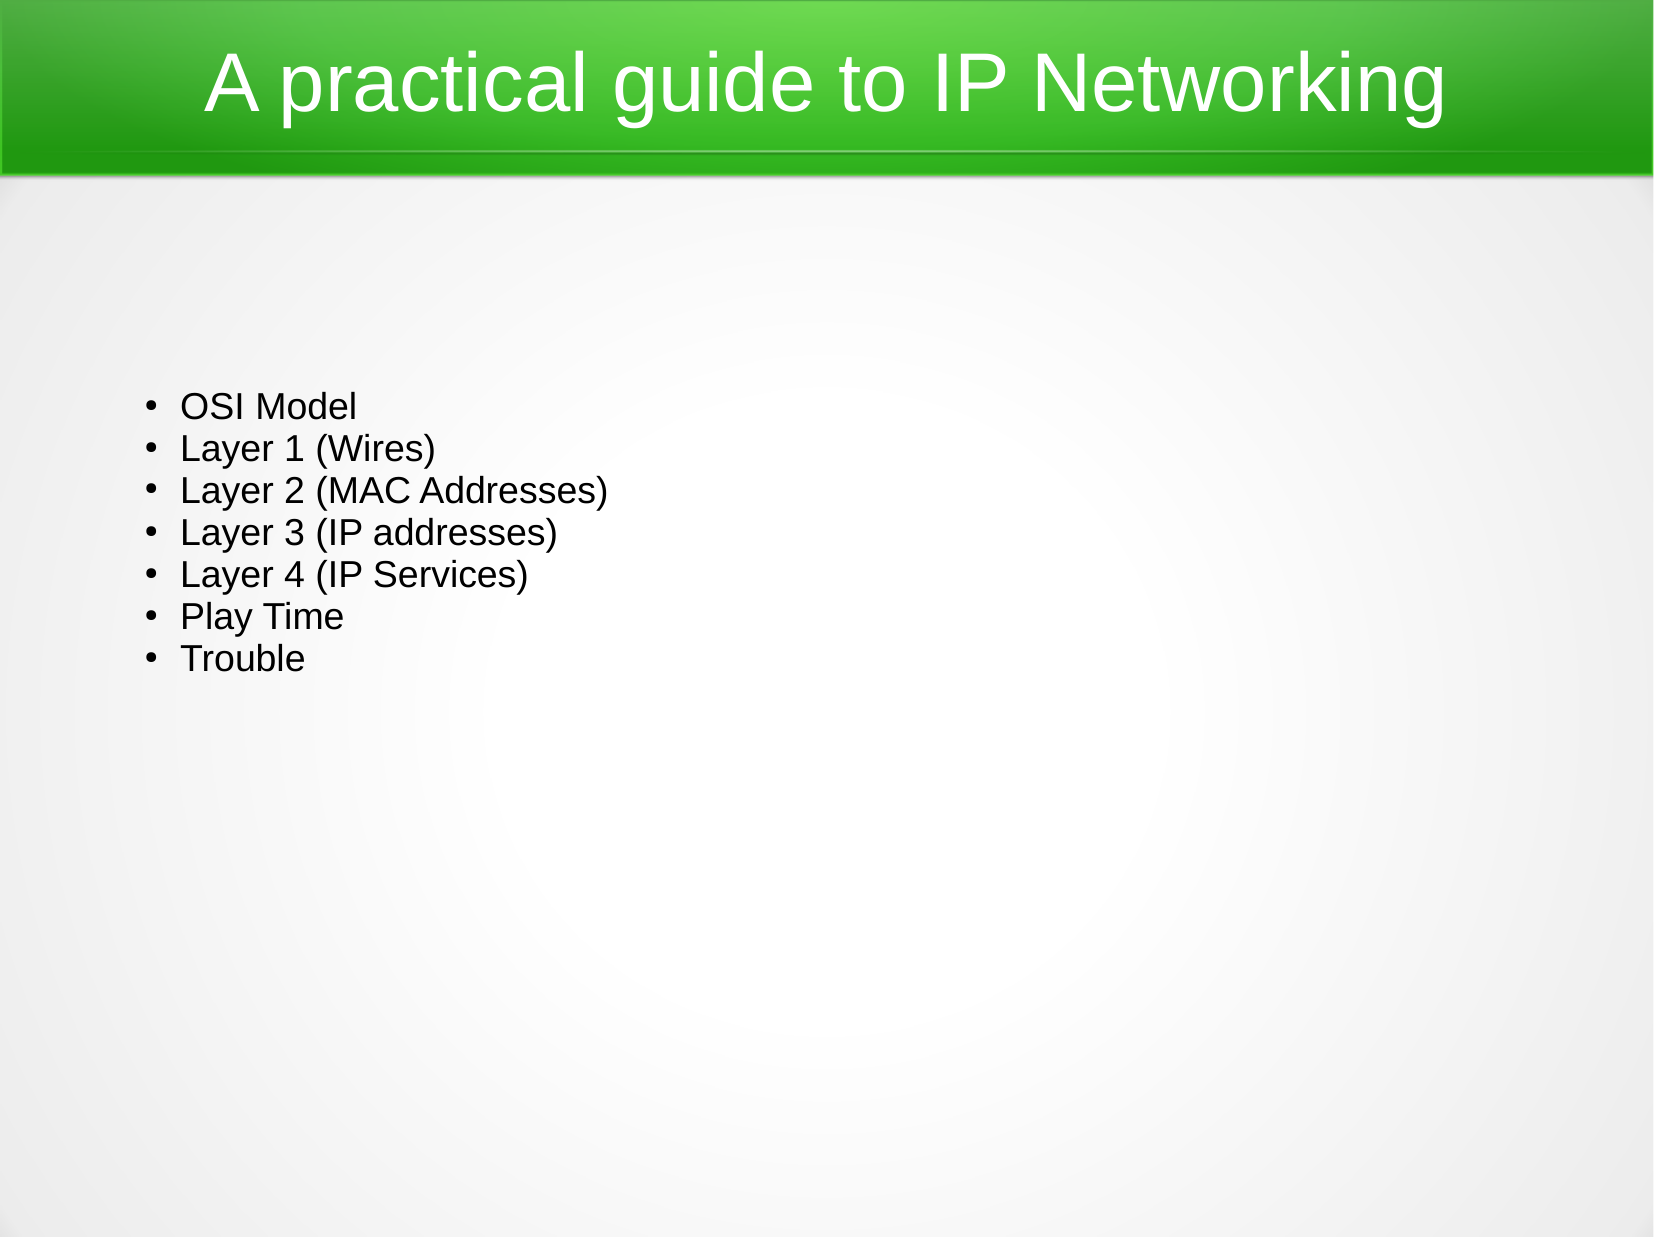

# A practical guide to IP Networking
OSI Model
Layer 1 (Wires)
Layer 2 (MAC Addresses)
Layer 3 (IP addresses)
Layer 4 (IP Services)
Play Time
Trouble